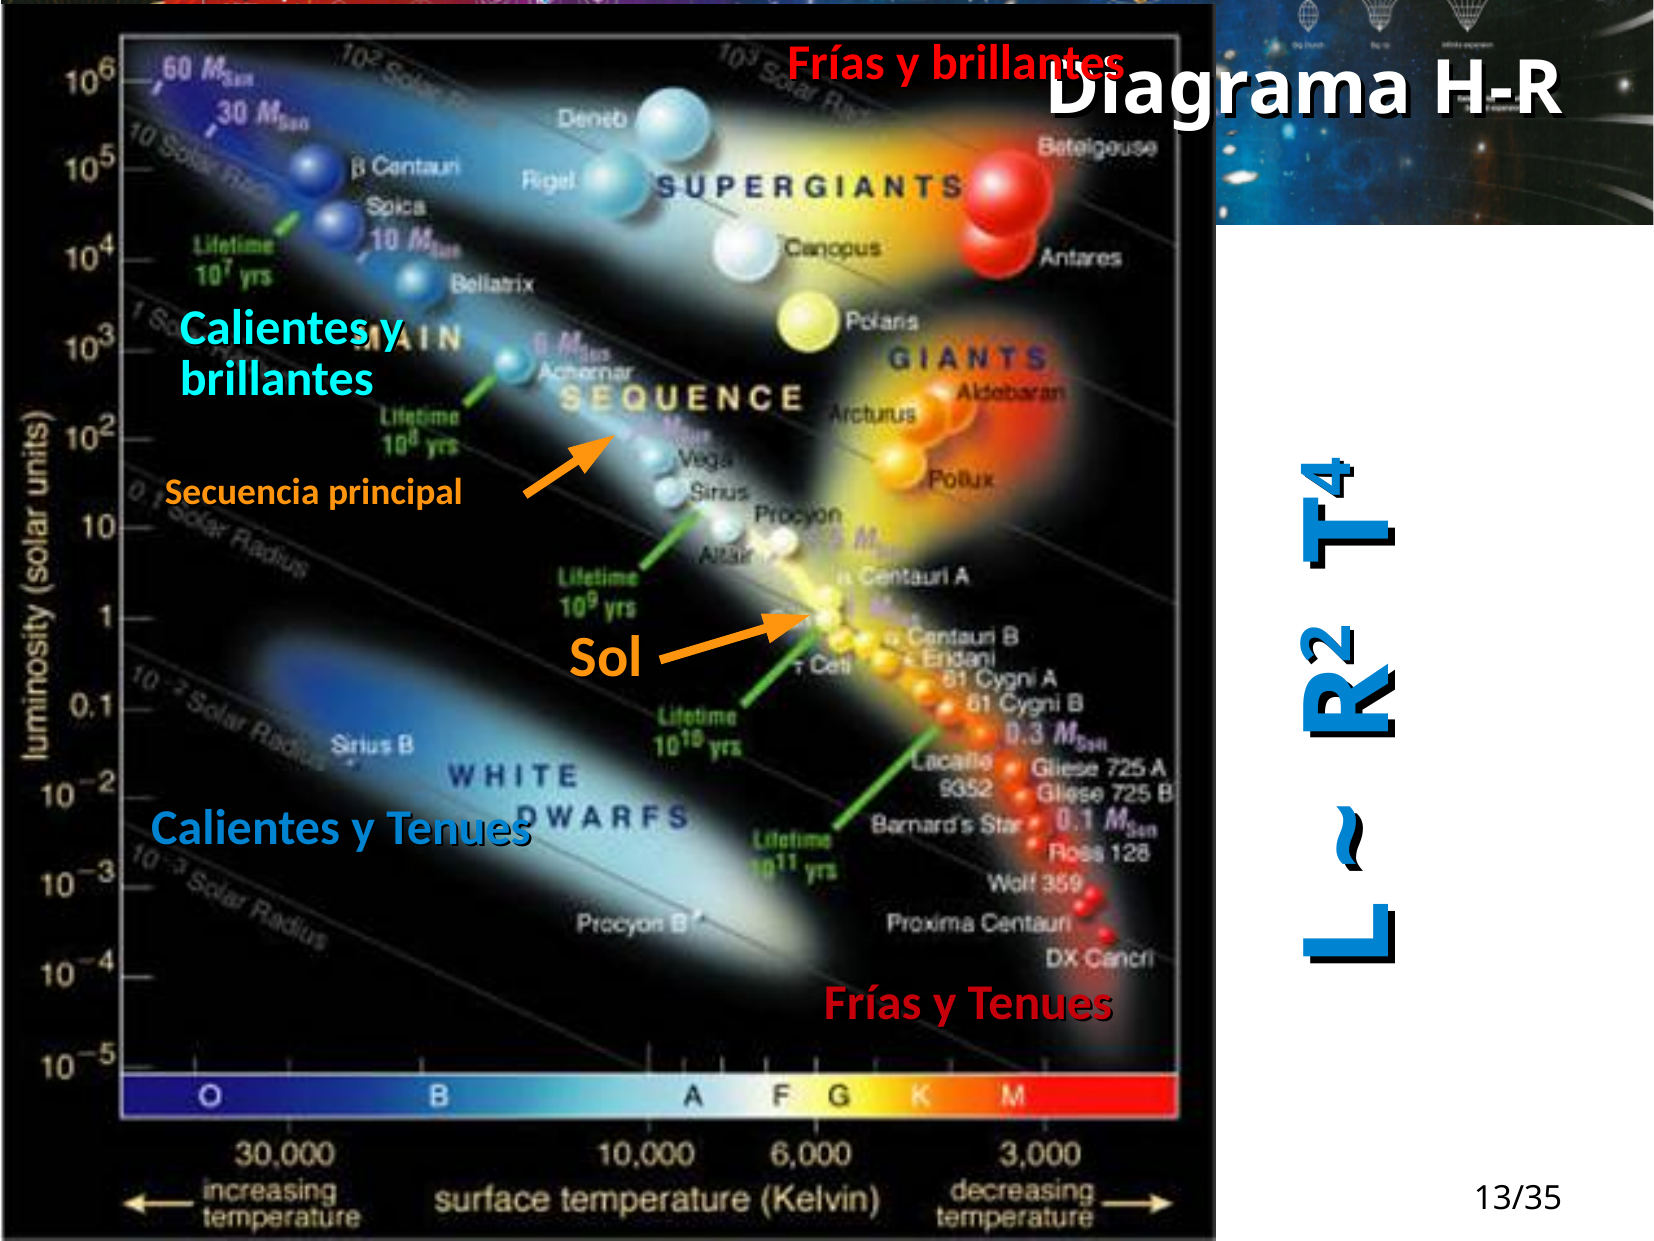

# Diagrama H-R
Frías y brillantes
Calientes y
brillantes
Secuencia principal
Sol
L ~ R2 T4
Calientes y Tenues
Frías y Tenues
Oct 17, 2018
Asorey IPAC 2018 U02C05 10/16
13